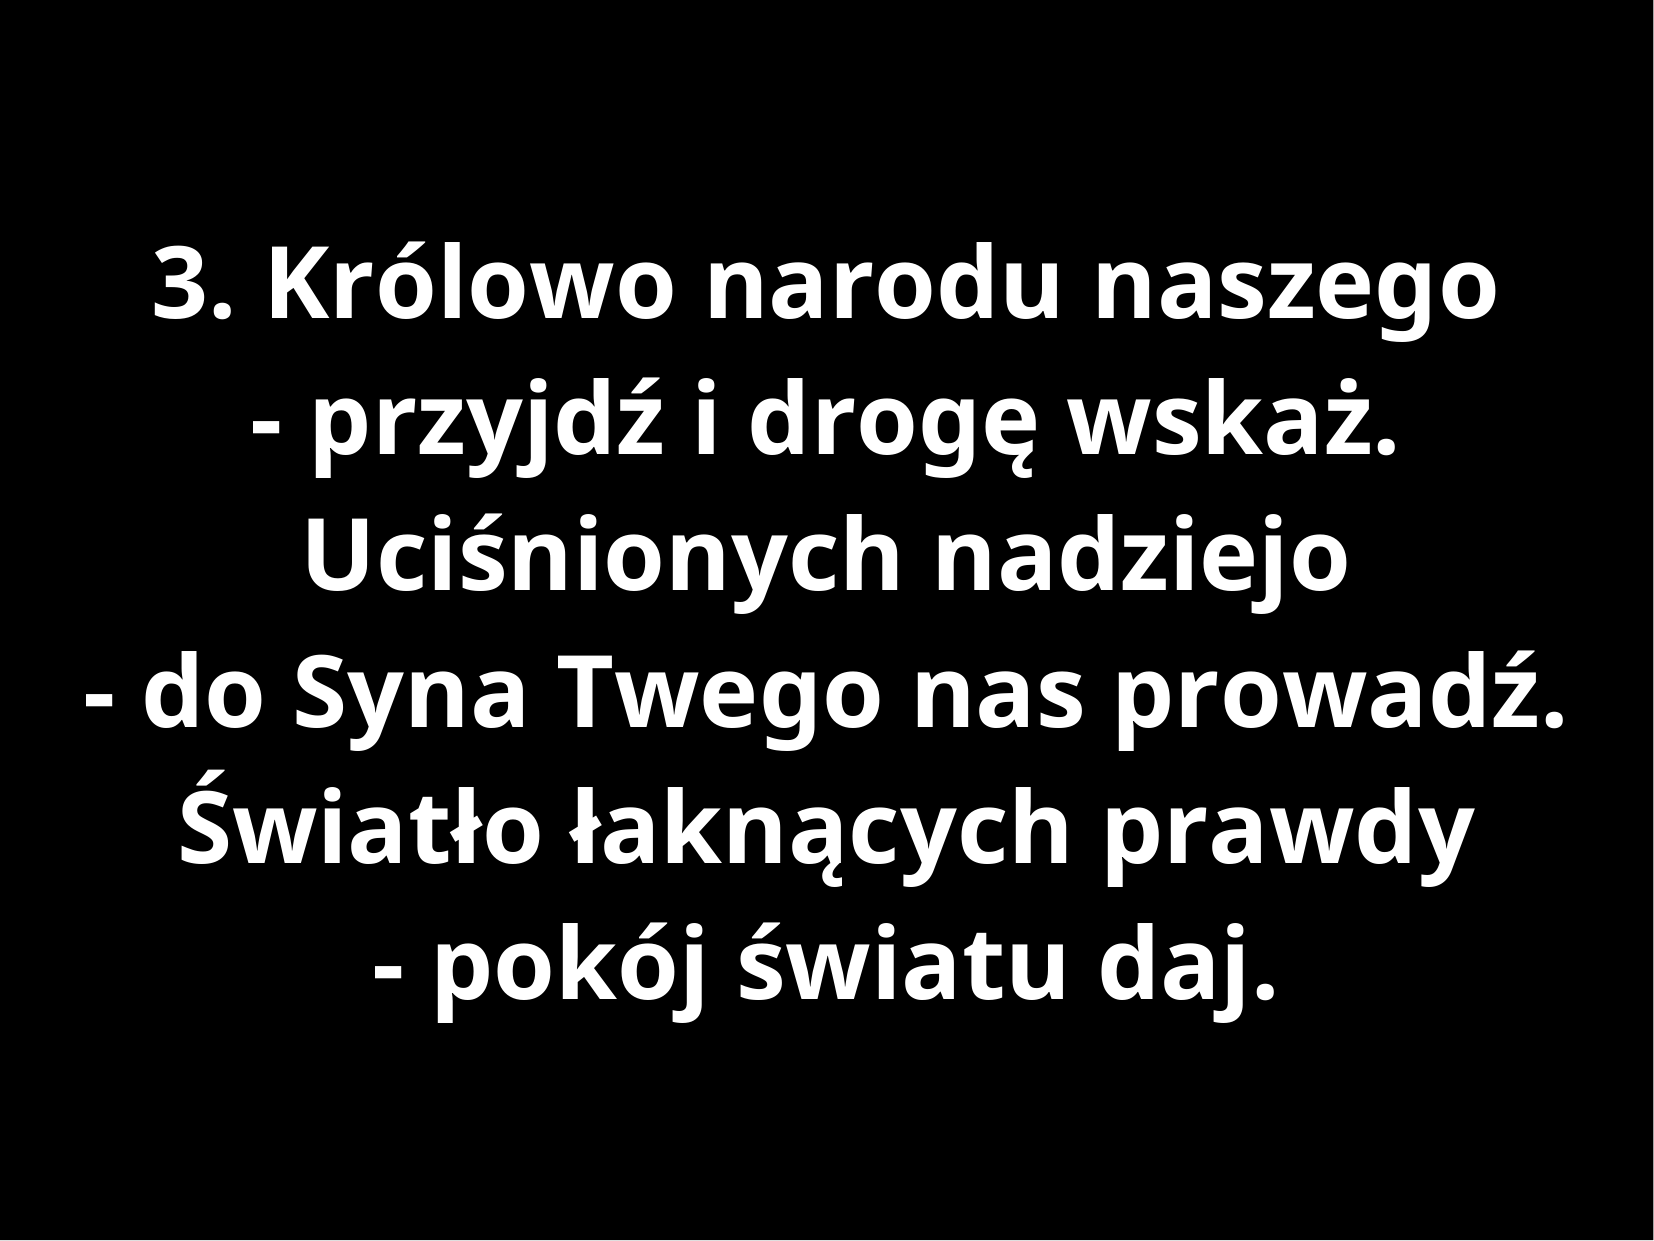

# 3. Królowo narodu naszego - przyjdź i drogę wskaż. Uciśnionych nadziejo - do Syna Twego nas prowadź. Światło łaknących prawdy - pokój światu daj.